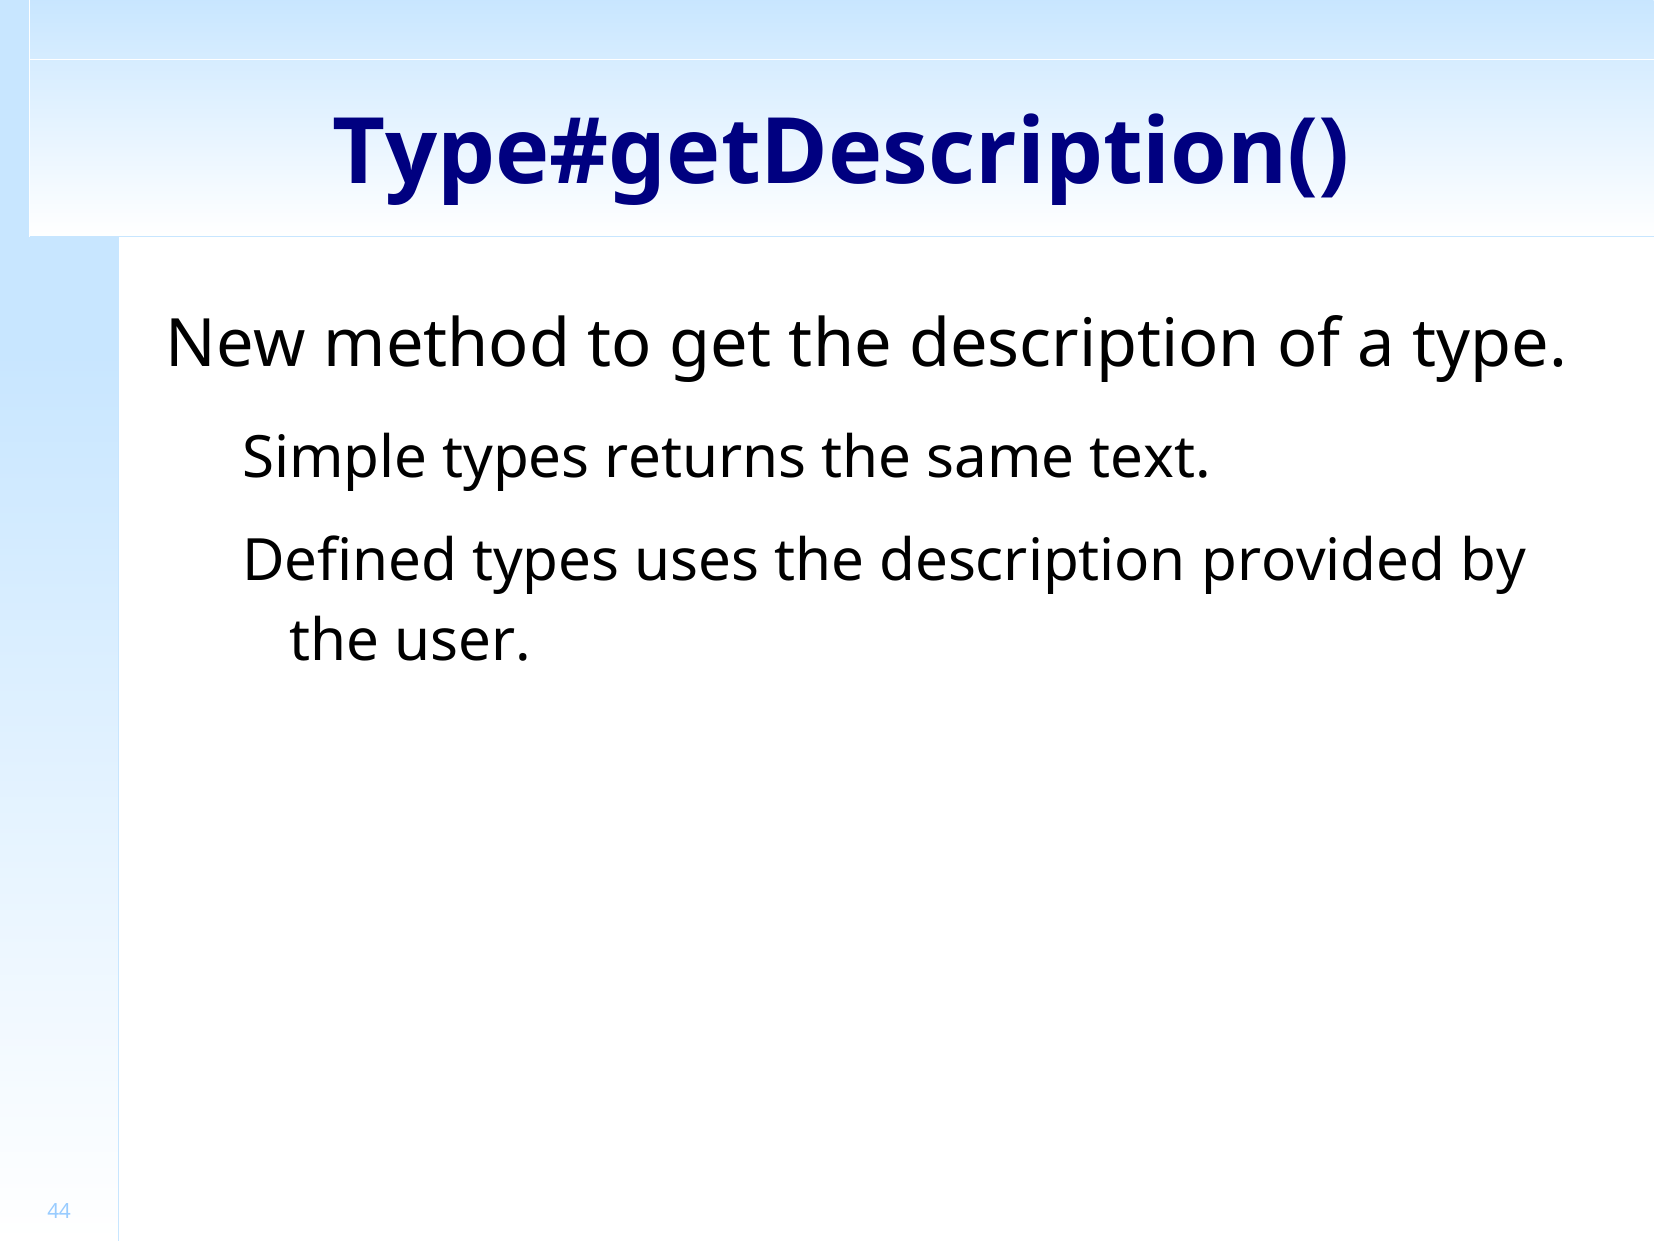

# Type#getDescription()
New method to get the description of a type.
Simple types returns the same text.
Defined types uses the description provided by the user.